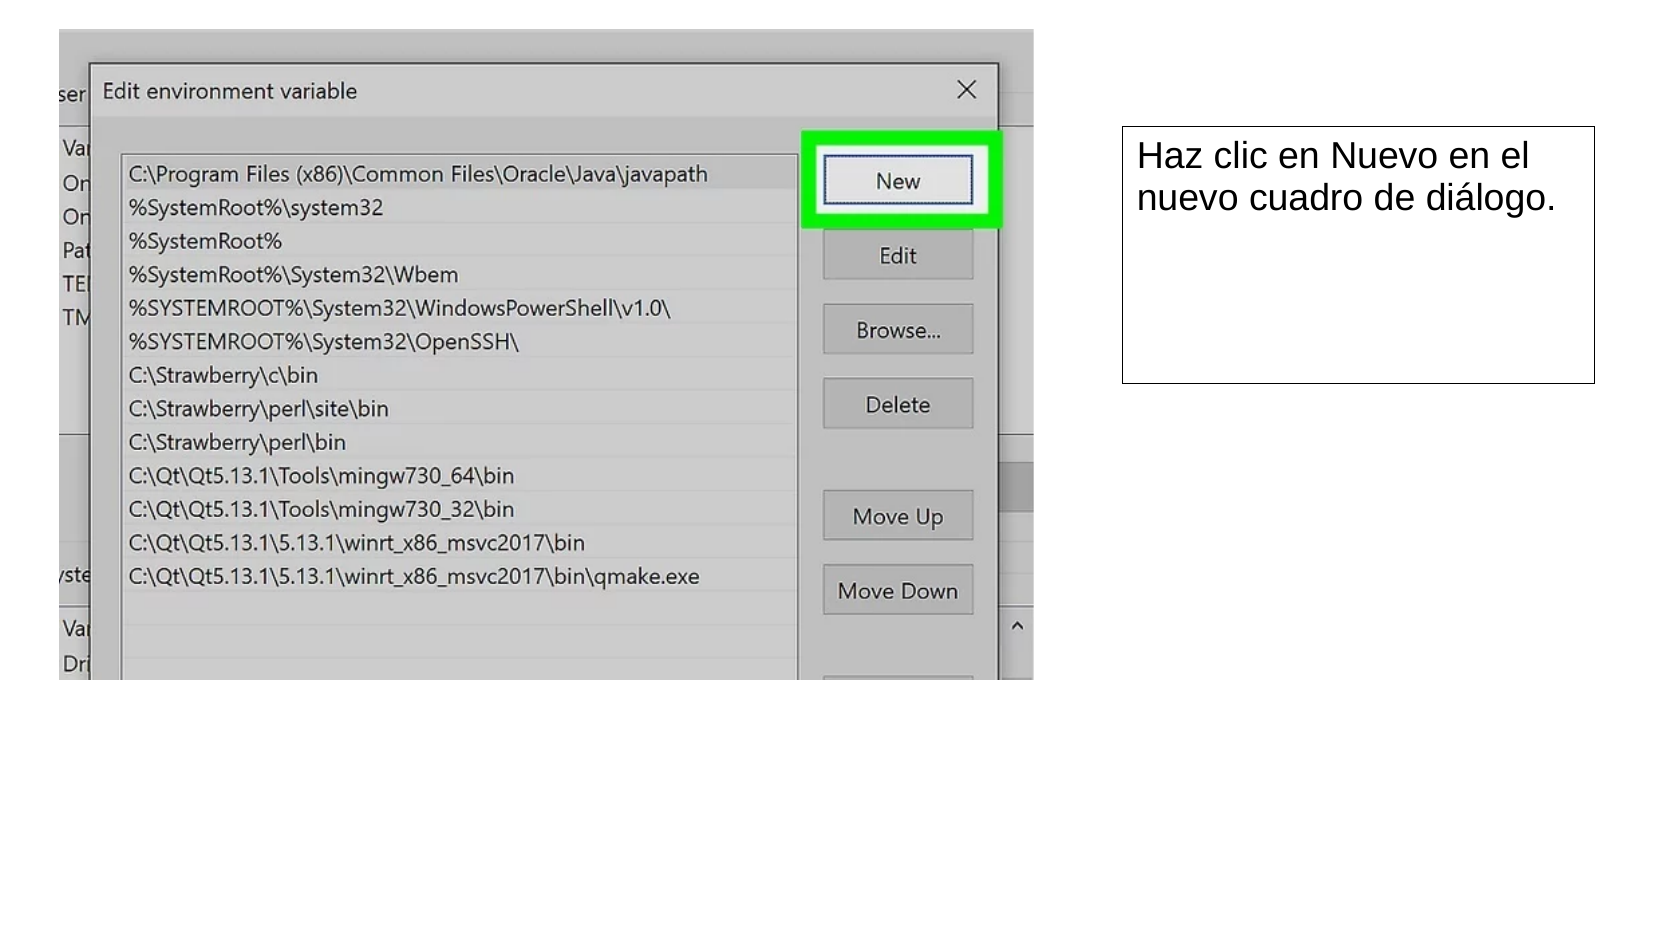

#
Haz clic en Nuevo en el nuevo cuadro de diálogo.